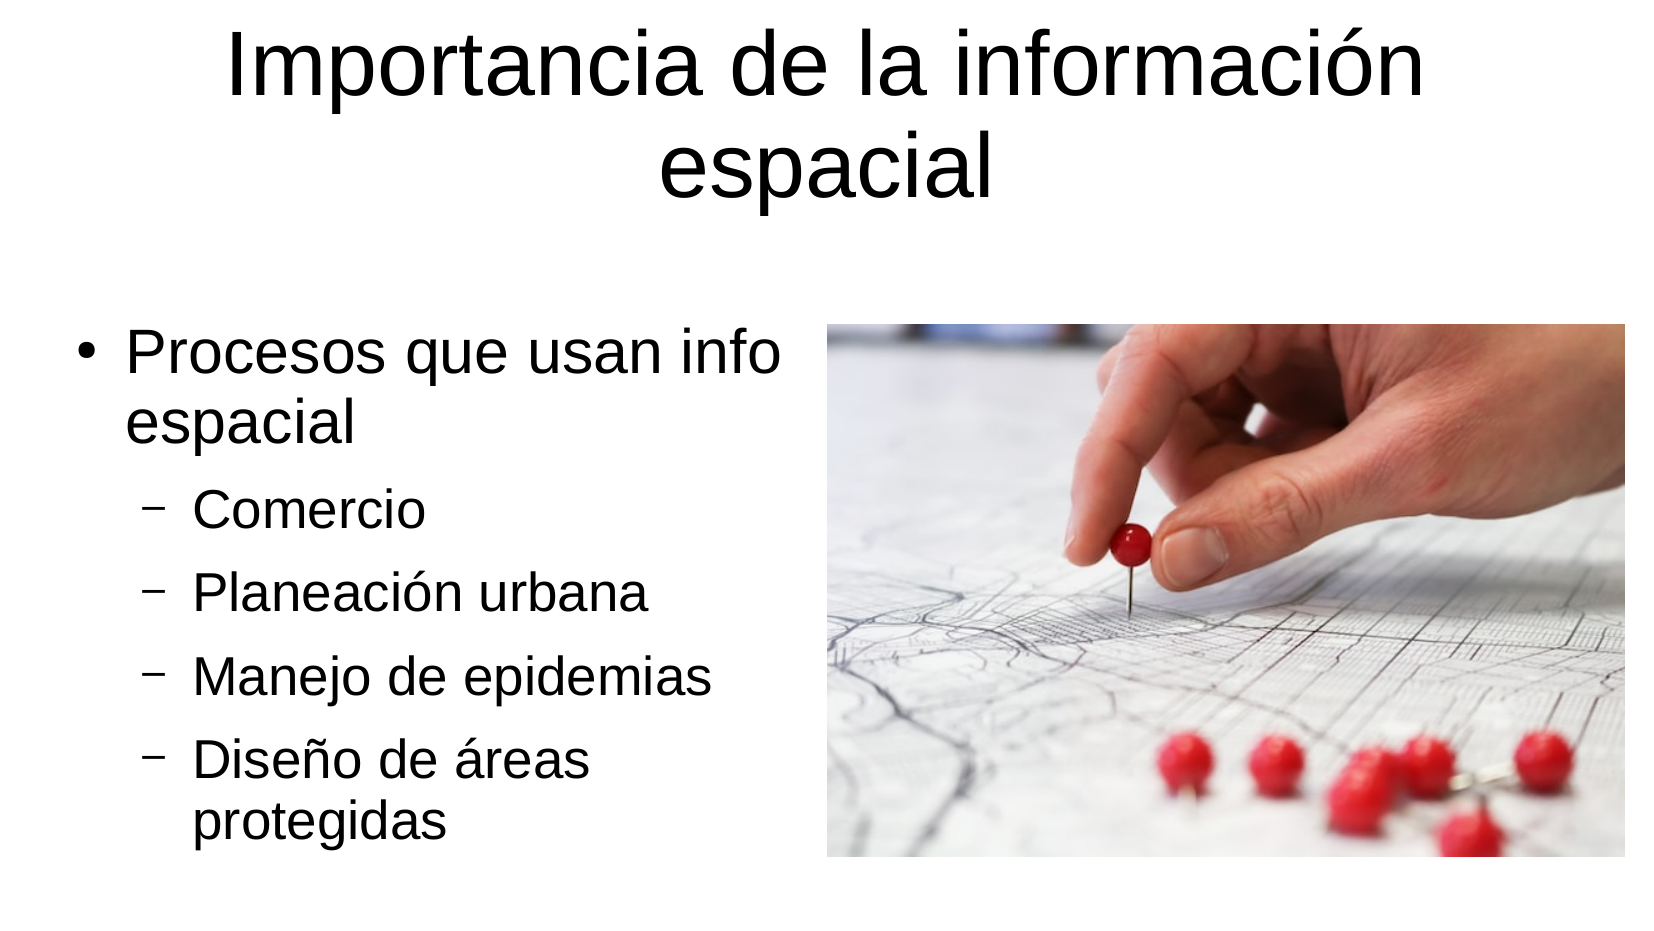

# Importancia de la información espacial
Procesos que usan info espacial
Comercio
Planeación urbana
Manejo de epidemias
Diseño de áreas protegidas